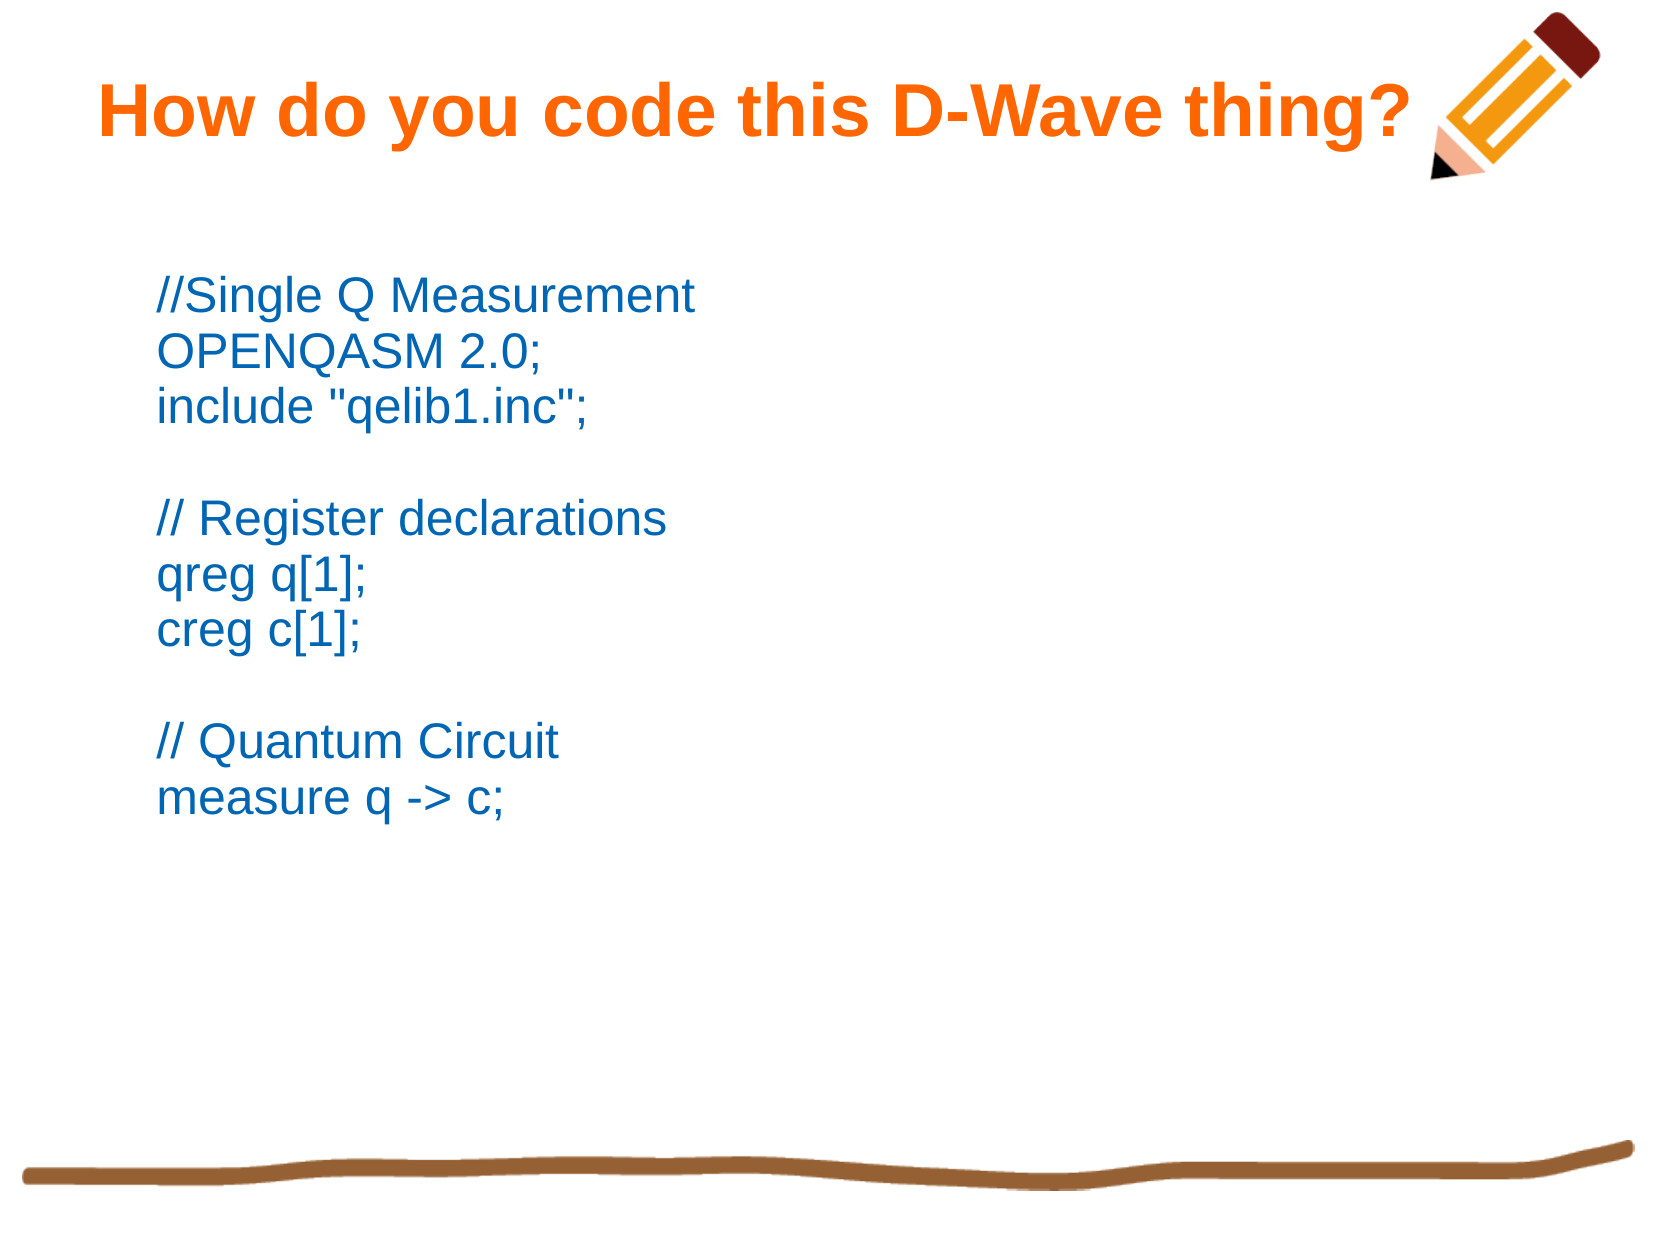

# How do you code this D-Wave thing?
//Single Q Measurement
OPENQASM 2.0;
include "qelib1.inc";
// Register declarations
qreg q[1];
creg c[1];
// Quantum Circuit
measure q -> c;